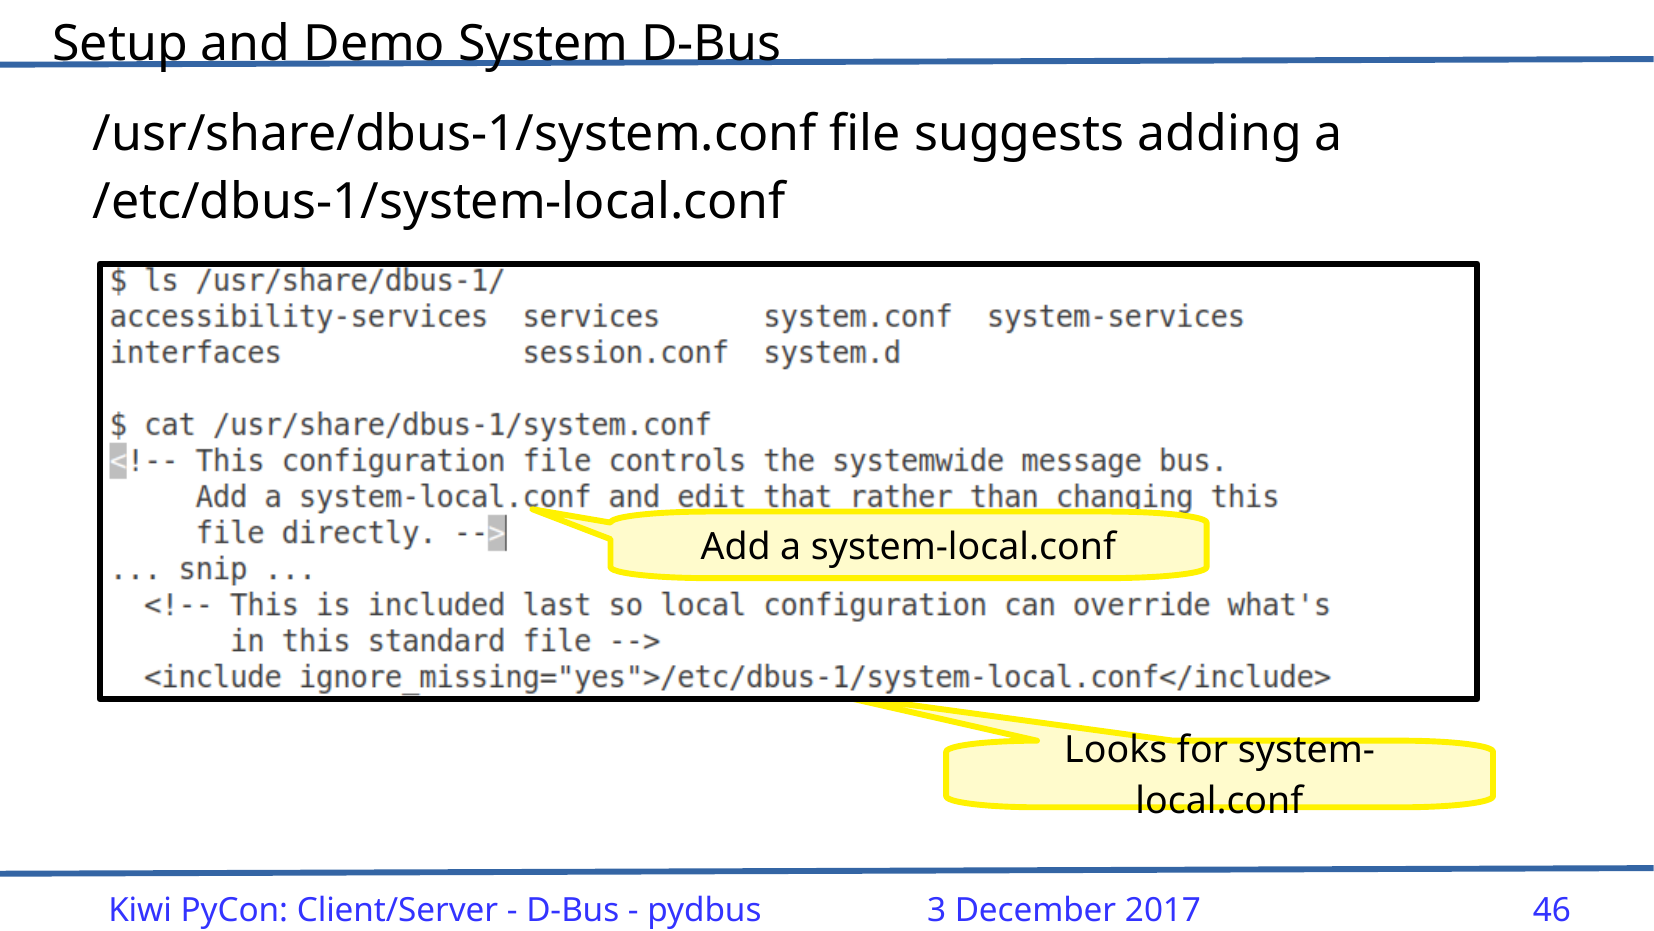

Setup and Demo System D-Bus
/usr/share/dbus-1/system.conf file suggests adding a
/etc/dbus-1/system-local.conf
Add a system-local.conf
Looks for system-local.conf
Kiwi PyCon: Client/Server - D-Bus - pydbus
3 December 2017
46